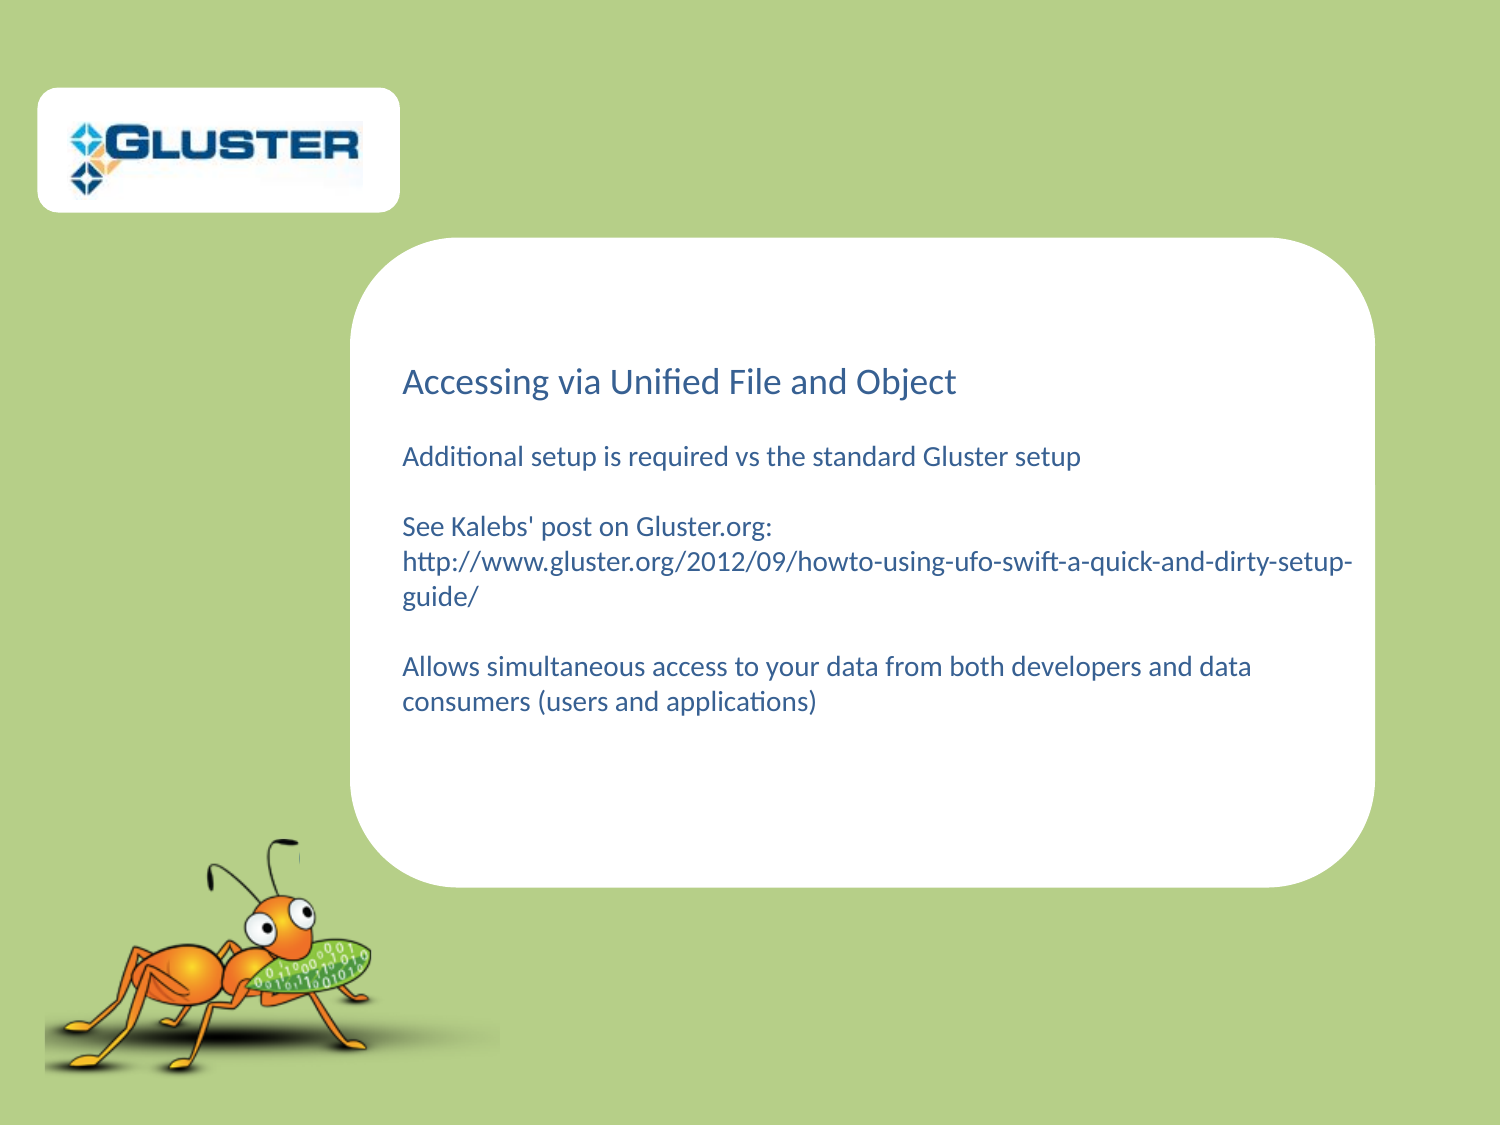

#
Accessing via Unified File and Object
Additional setup is required vs the standard Gluster setup
See Kalebs' post on Gluster.org:
http://www.gluster.org/2012/09/howto-using-ufo-swift-a-quick-and-dirty-setup-guide/
Allows simultaneous access to your data from both developers and data consumers (users and applications)